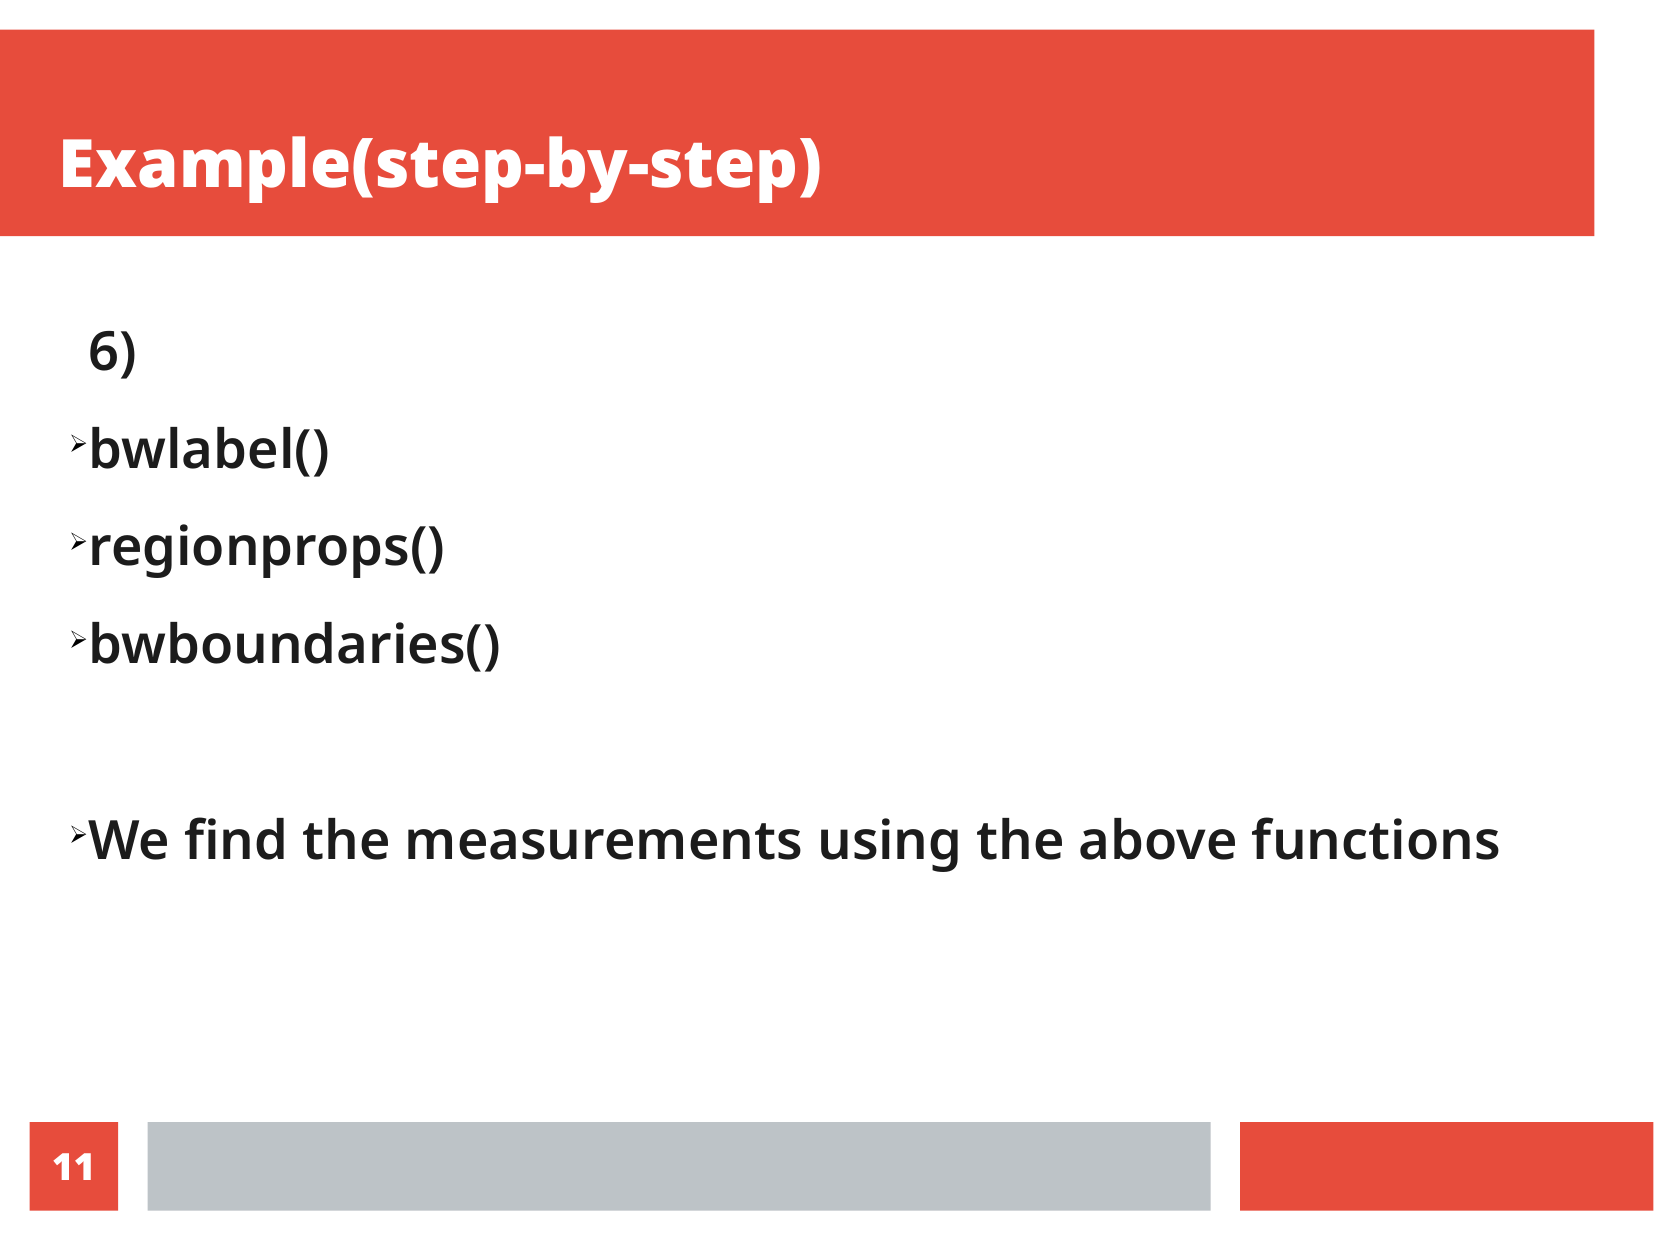

# Example(step-by-step)
6)
bwlabel()
regionprops()
bwboundaries()
We find the measurements ​​using the above functions
11